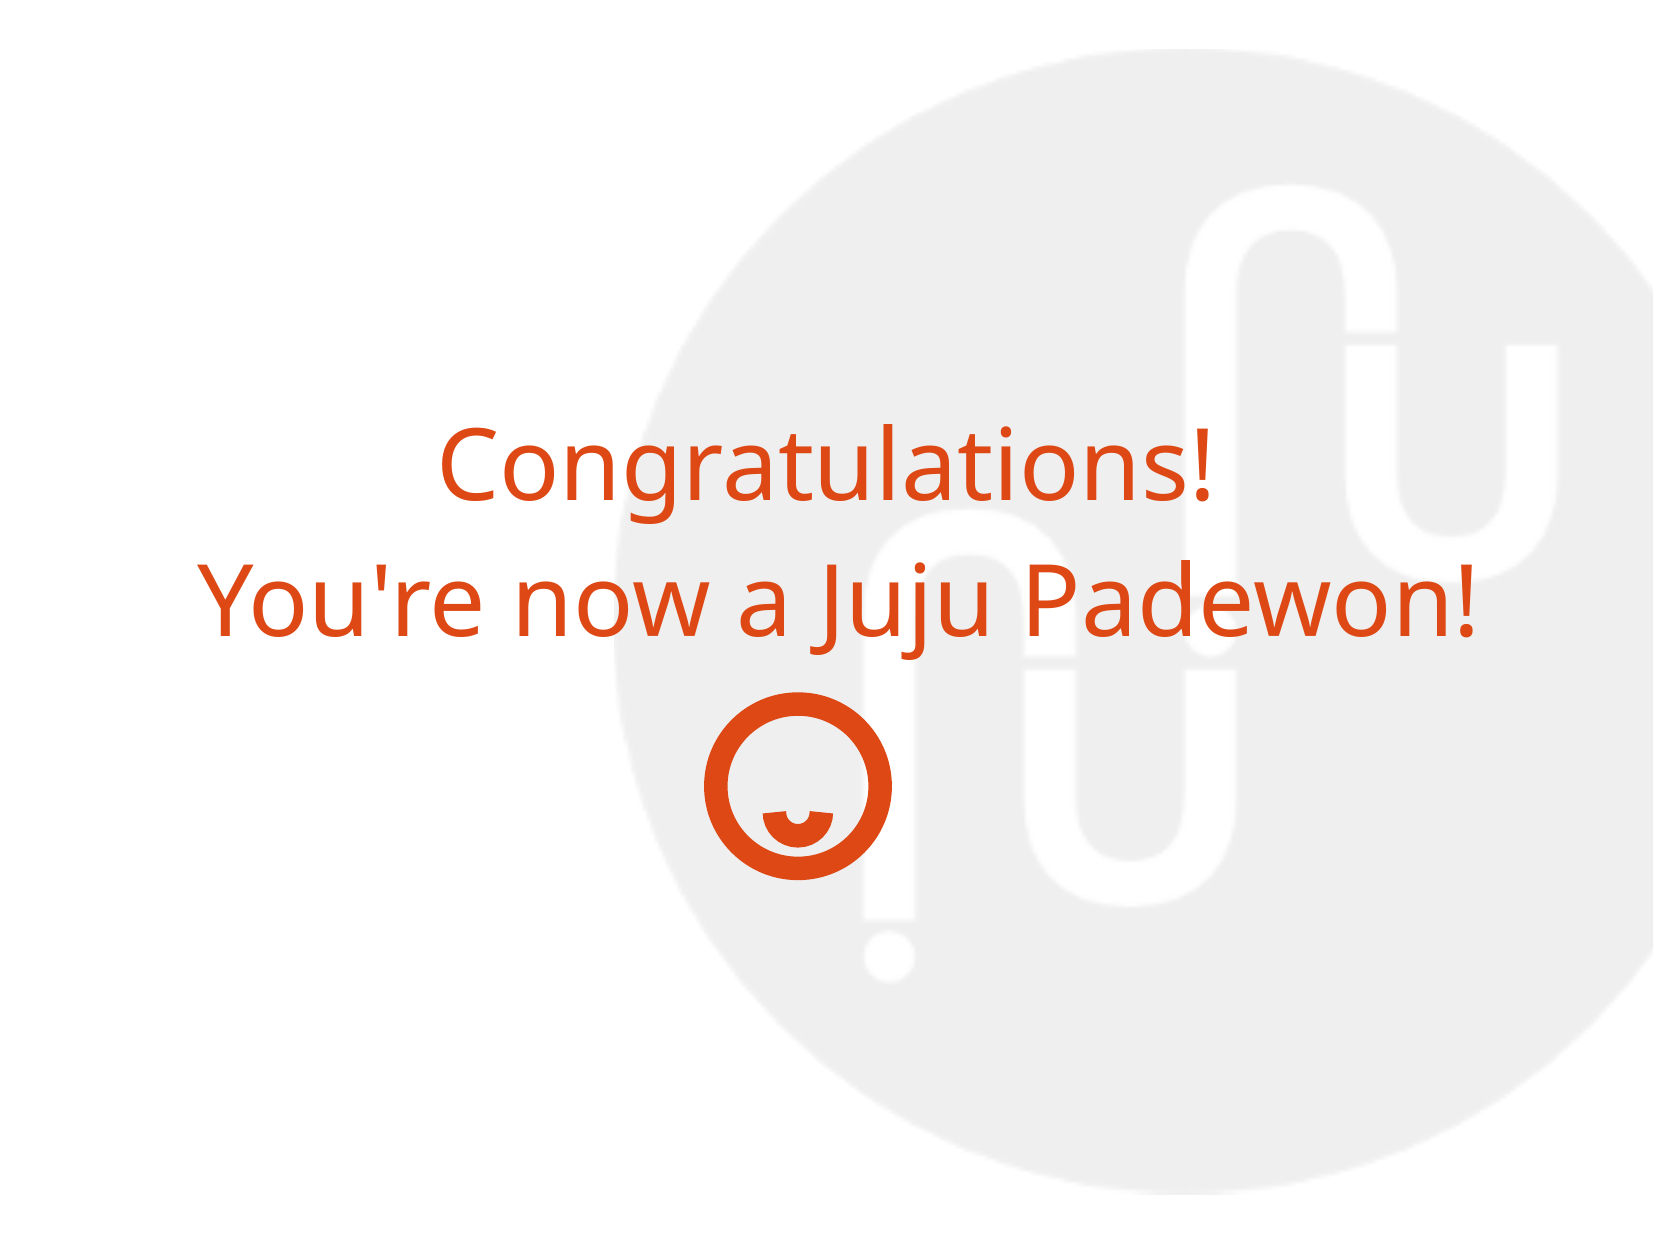

# Congratulations!
 You're now a Juju Padewon!